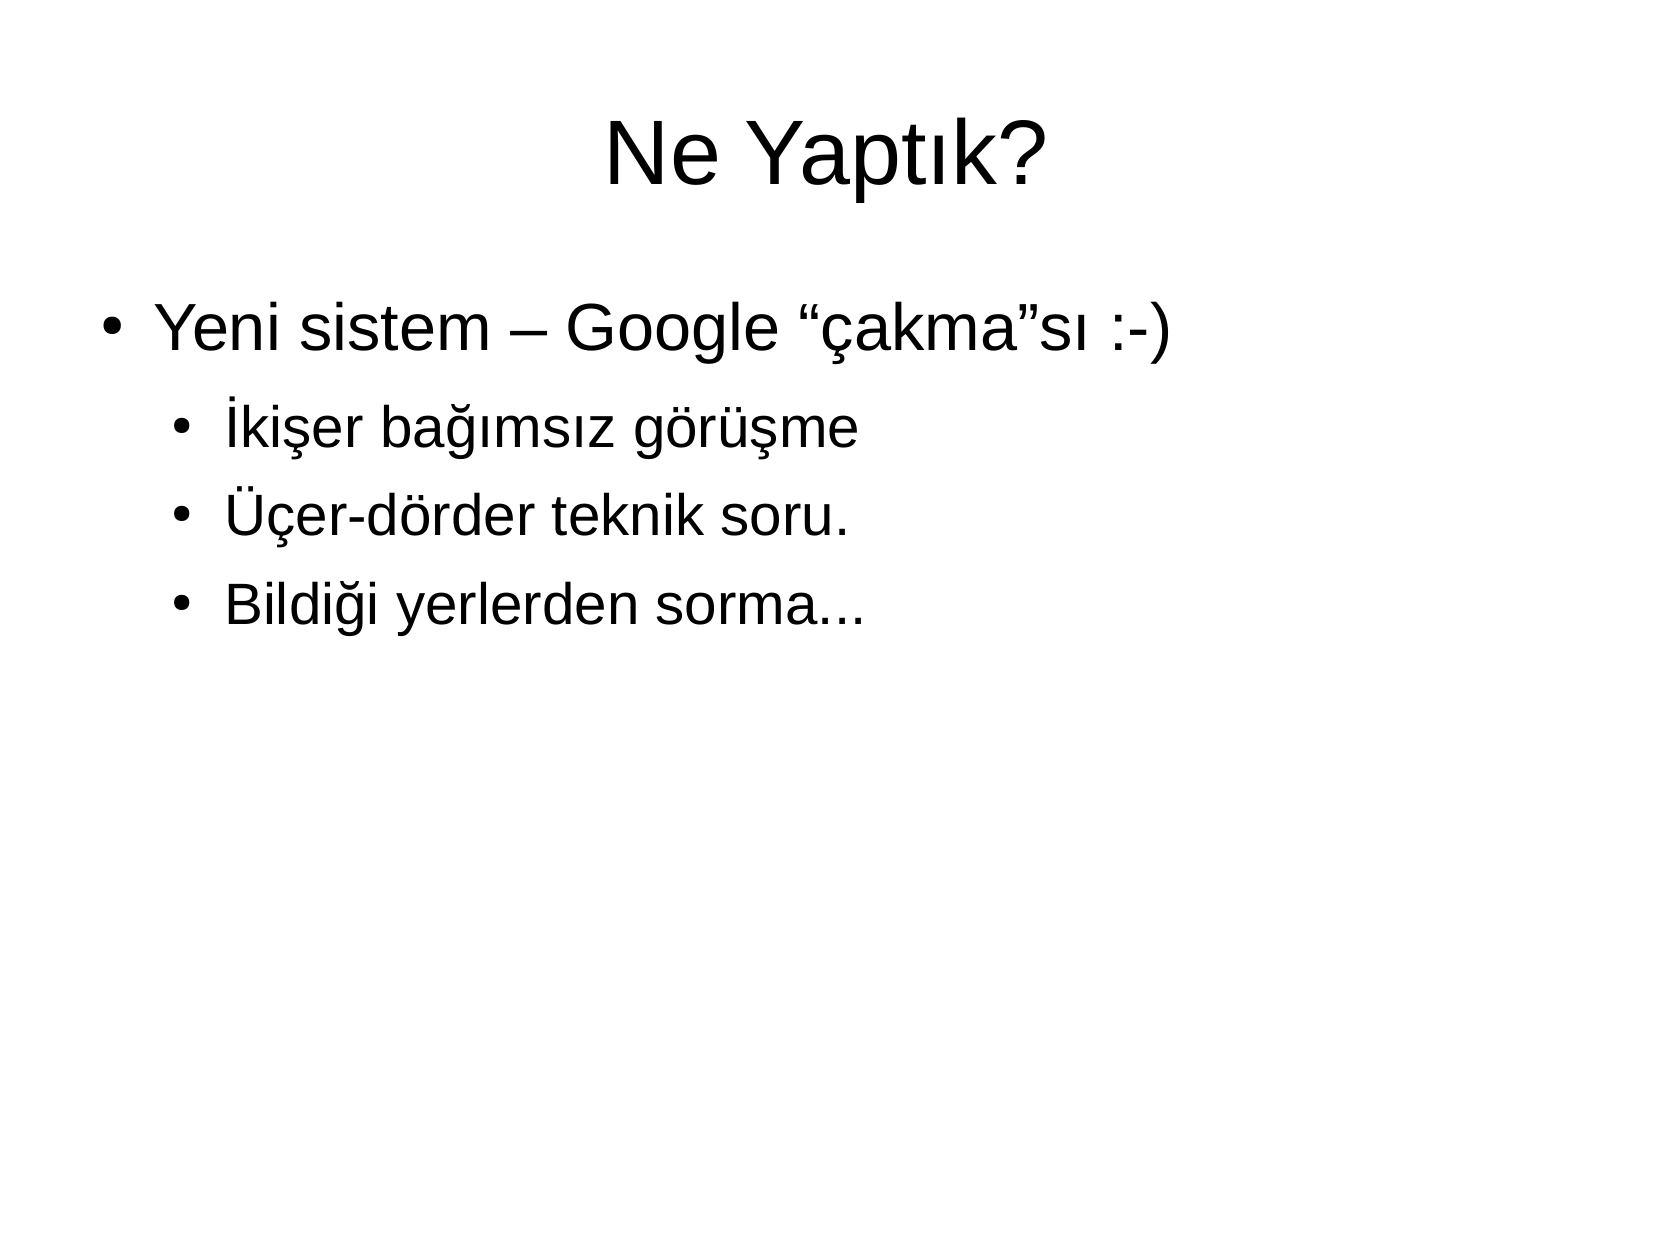

# Ne Yaptık?
Yeni sistem – Google “çakma”sı :-)
İkişer bağımsız görüşme
Üçer-dörder teknik soru.
Bildiği yerlerden sorma...